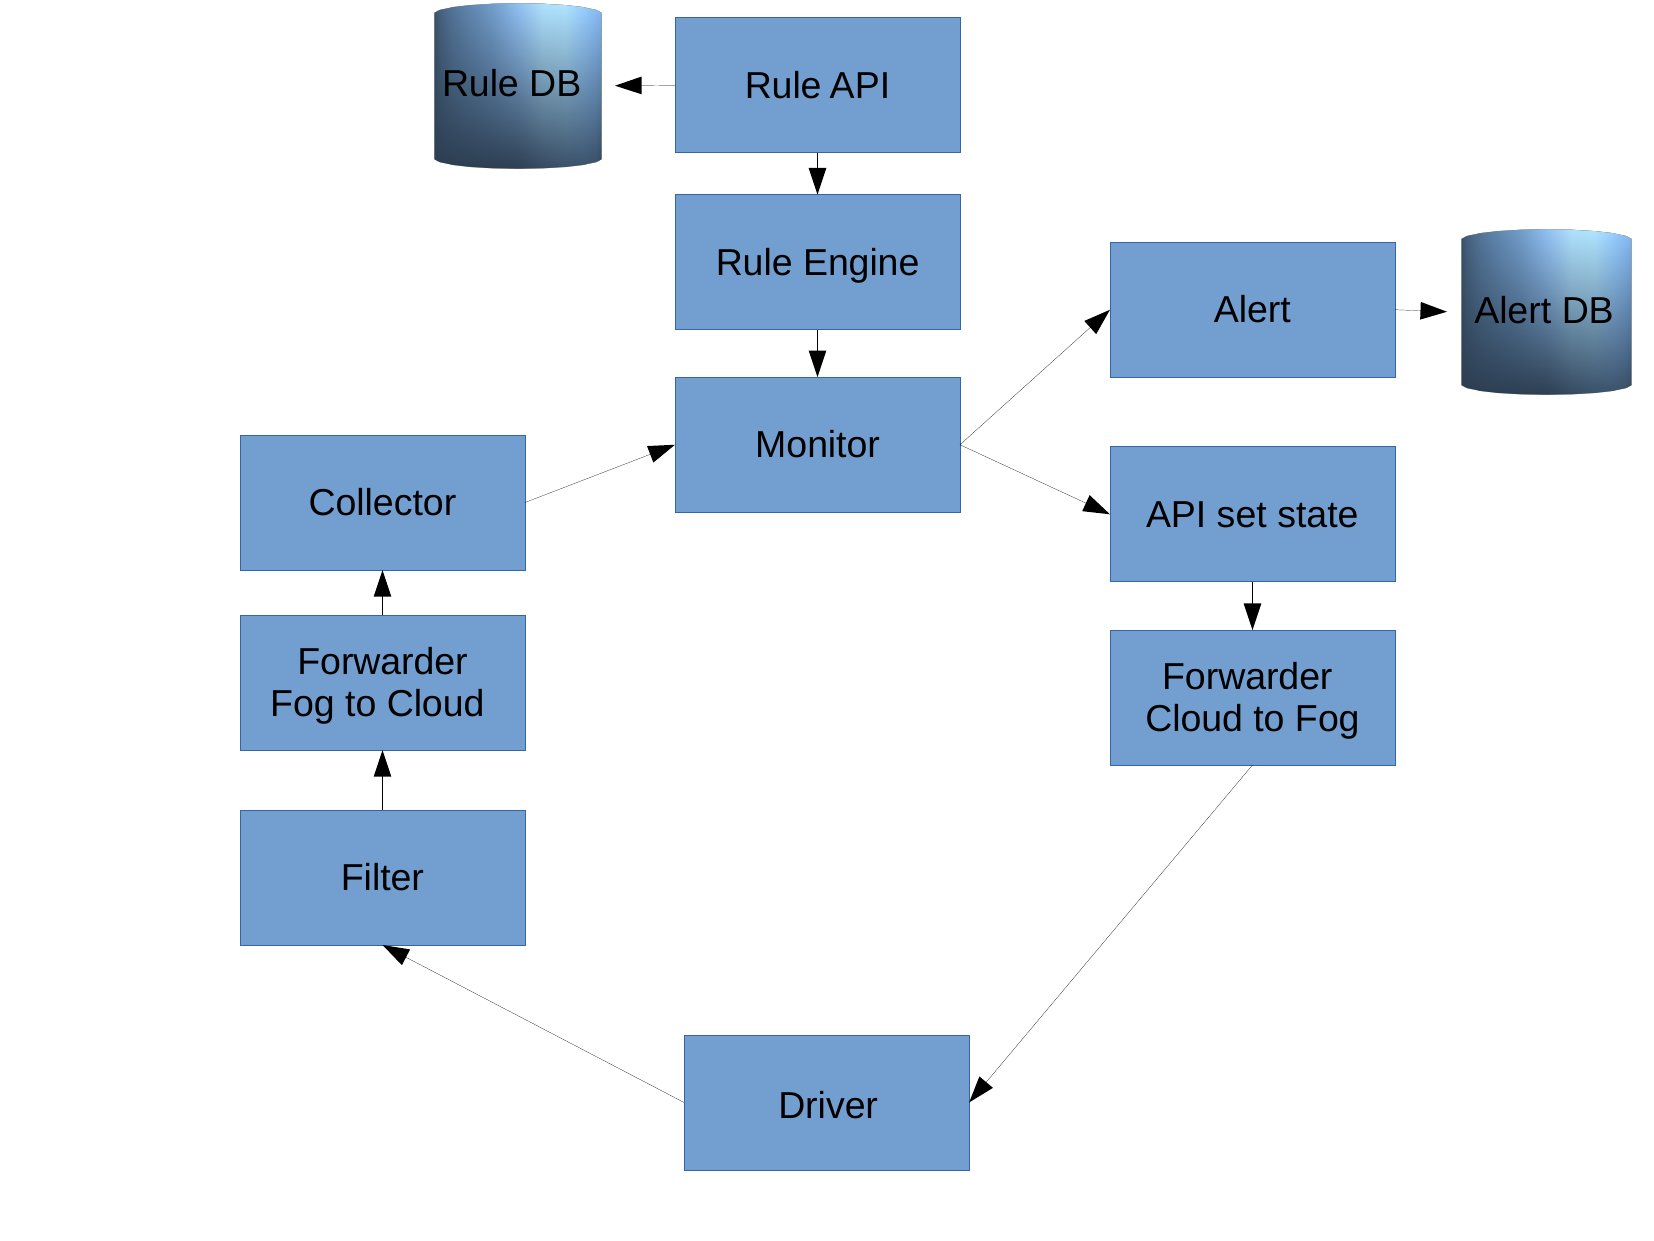

Rule API
Rule DB
Rule Engine
Alert
Alert DB
Monitor
Collector
API set state
Forwarder
Fog to Cloud
Forwarder
Cloud to Fog
Filter
Driver